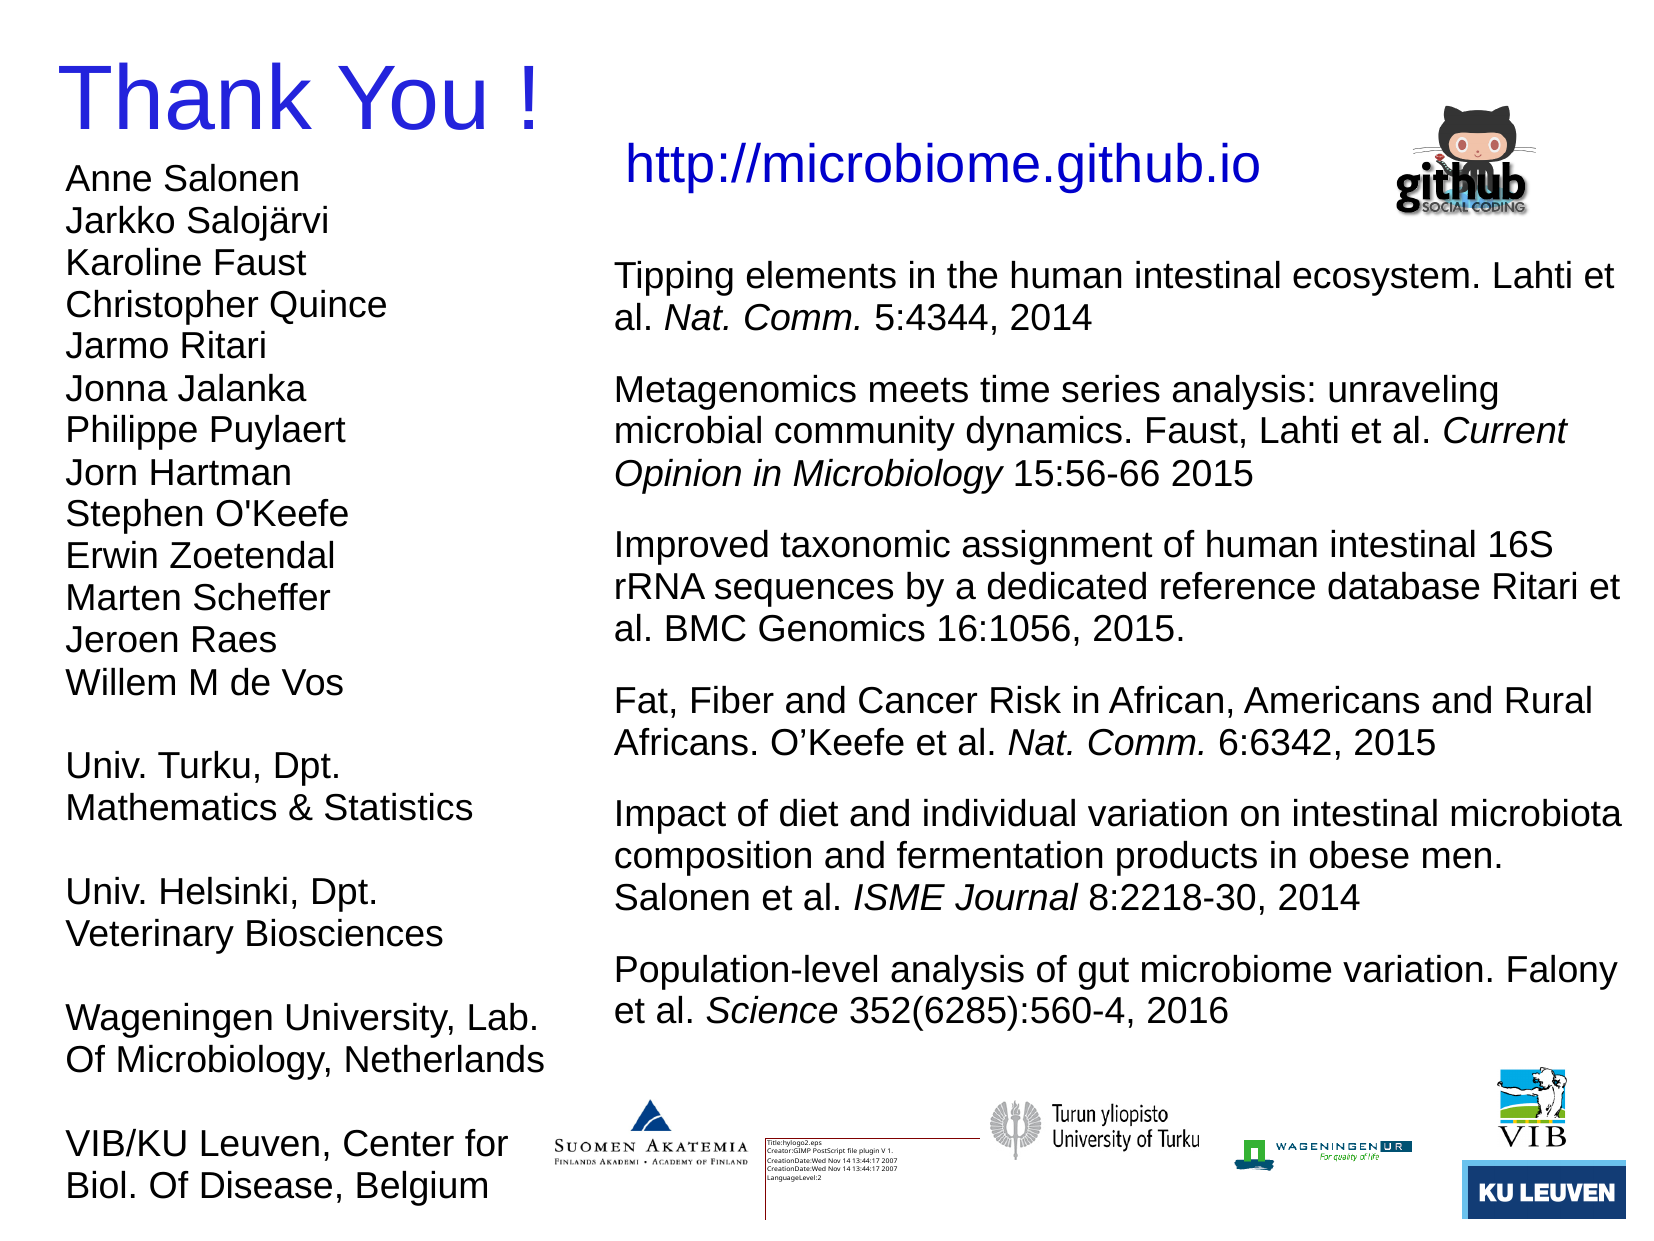

# Thank You !
http://microbiome.github.io
Anne Salonen
Jarkko Salojärvi
Karoline Faust
Christopher Quince
Jarmo Ritari
Jonna Jalanka
Philippe Puylaert
Jorn Hartman
Stephen O'Keefe
Erwin Zoetendal
Marten Scheffer
Jeroen Raes
Willem M de Vos
Univ. Turku, Dpt. Mathematics & Statistics
Univ. Helsinki, Dpt. Veterinary Biosciences
Wageningen University, Lab. Of Microbiology, Netherlands
VIB/KU Leuven, Center for Biol. Of Disease, Belgium
Tipping elements in the human intestinal ecosystem. Lahti et al. Nat. Comm. 5:4344, 2014
Metagenomics meets time series analysis: unraveling microbial community dynamics. Faust, Lahti et al. Current Opinion in Microbiology 15:56-66 2015
Improved taxonomic assignment of human intestinal 16S rRNA sequences by a dedicated reference database Ritari et al. BMC Genomics 16:1056, 2015.
Fat, Fiber and Cancer Risk in African, Americans and Rural Africans. O’Keefe et al. Nat. Comm. 6:6342, 2015
Impact of diet and individual variation on intestinal microbiota composition and fermentation products in obese men. Salonen et al. ISME Journal 8:2218-30, 2014
Population-level analysis of gut microbiome variation. Falony et al. Science 352(6285):560-4, 2016